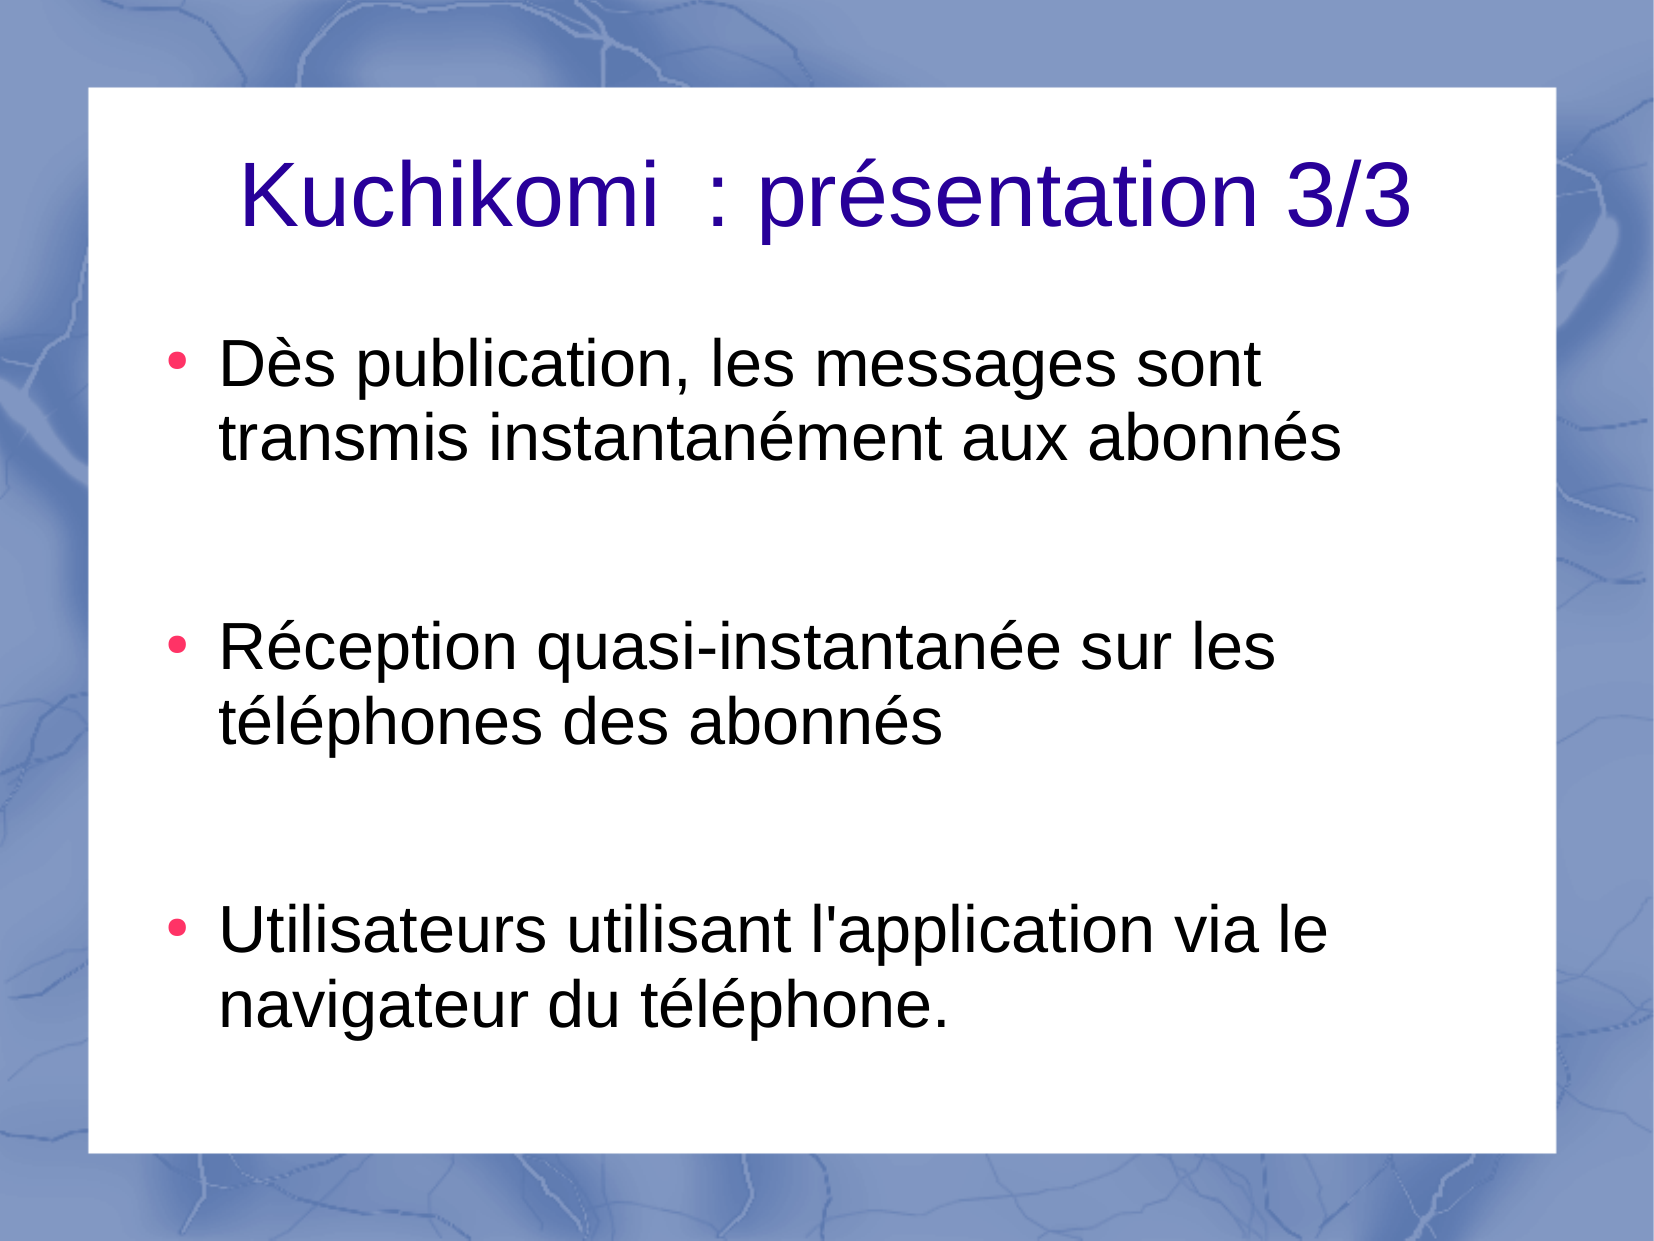

# Kuchikomi  : présentation 3/3
Dès publication, les messages sont transmis instantanément aux abonnés
Réception quasi-instantanée sur les téléphones des abonnés
Utilisateurs utilisant l'application via le navigateur du téléphone.